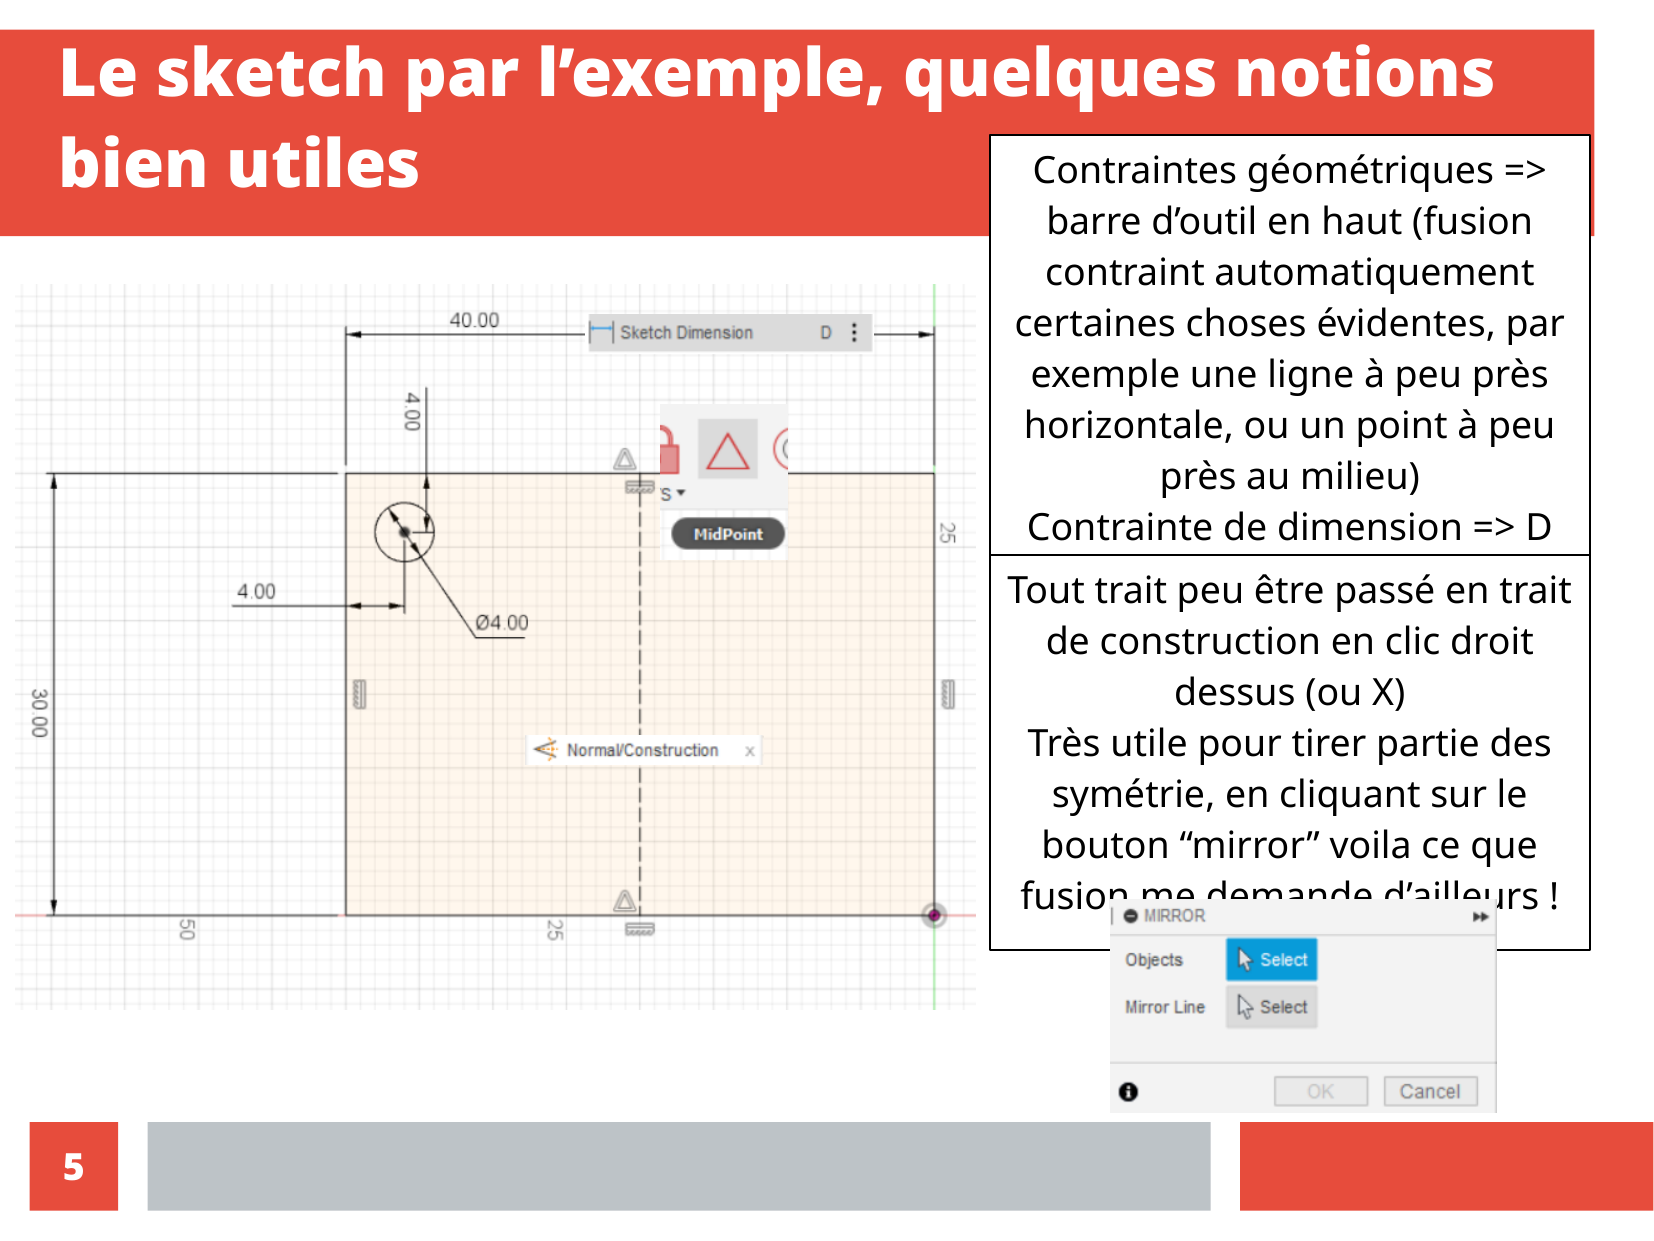

# Le sketch par l’exemple, quelques notions bien utiles
Contraintes géométriques => barre d’outil en haut (fusion contraint automatiquement certaines choses évidentes, par exemple une ligne à peu près horizontale, ou un point à peu près au milieu)
Contrainte de dimension => D
Tout trait peu être passé en trait de construction en clic droit dessus (ou X)
Très utile pour tirer partie des symétrie, en cliquant sur le bouton “mirror” voila ce que fusion me demande d’ailleurs !
5